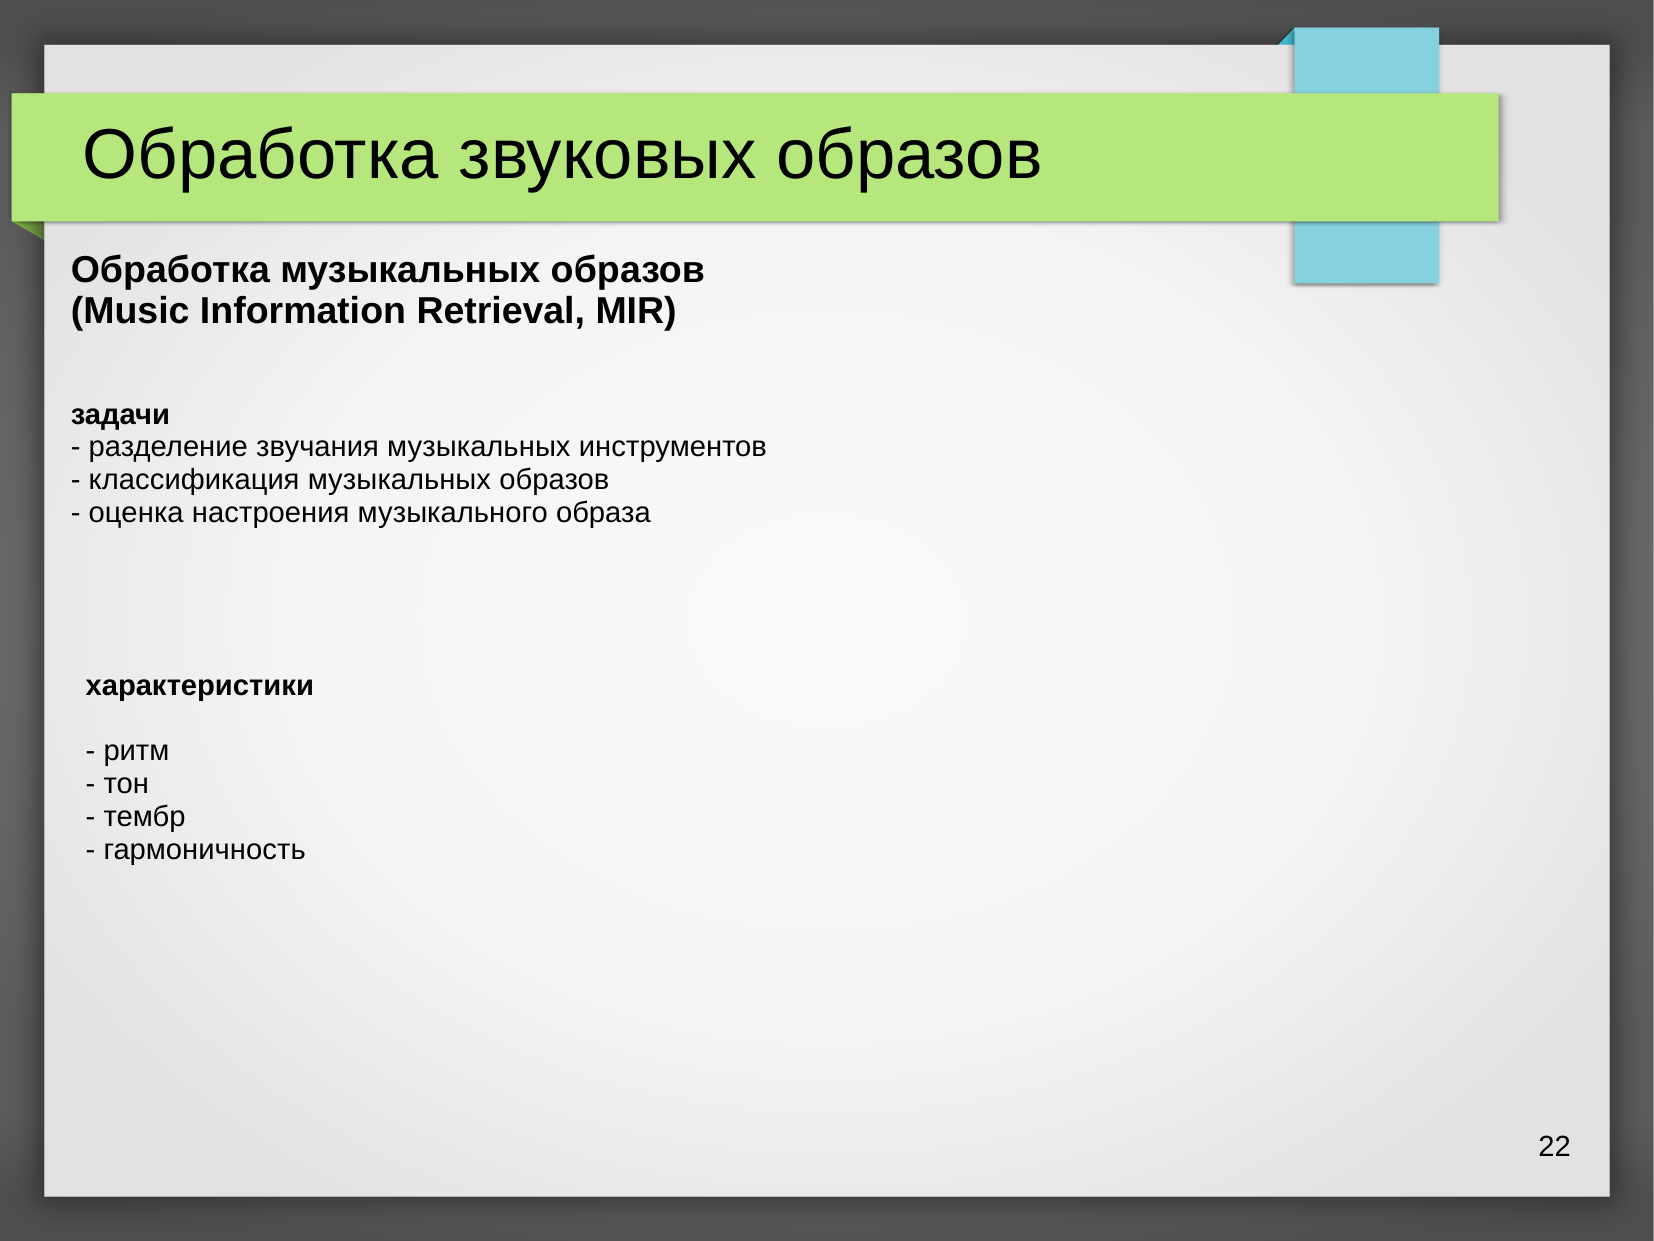

# Обработка звуковых образов
Обработка музыкальных образов
(Music Information Retrieval, MIR)
задачи
- разделение звучания музыкальных инструментов
- классификация музыкальных образов
- оценка настроения музыкального образа
характеристики
- ритм
- тон
- тембр
- гармоничность
22